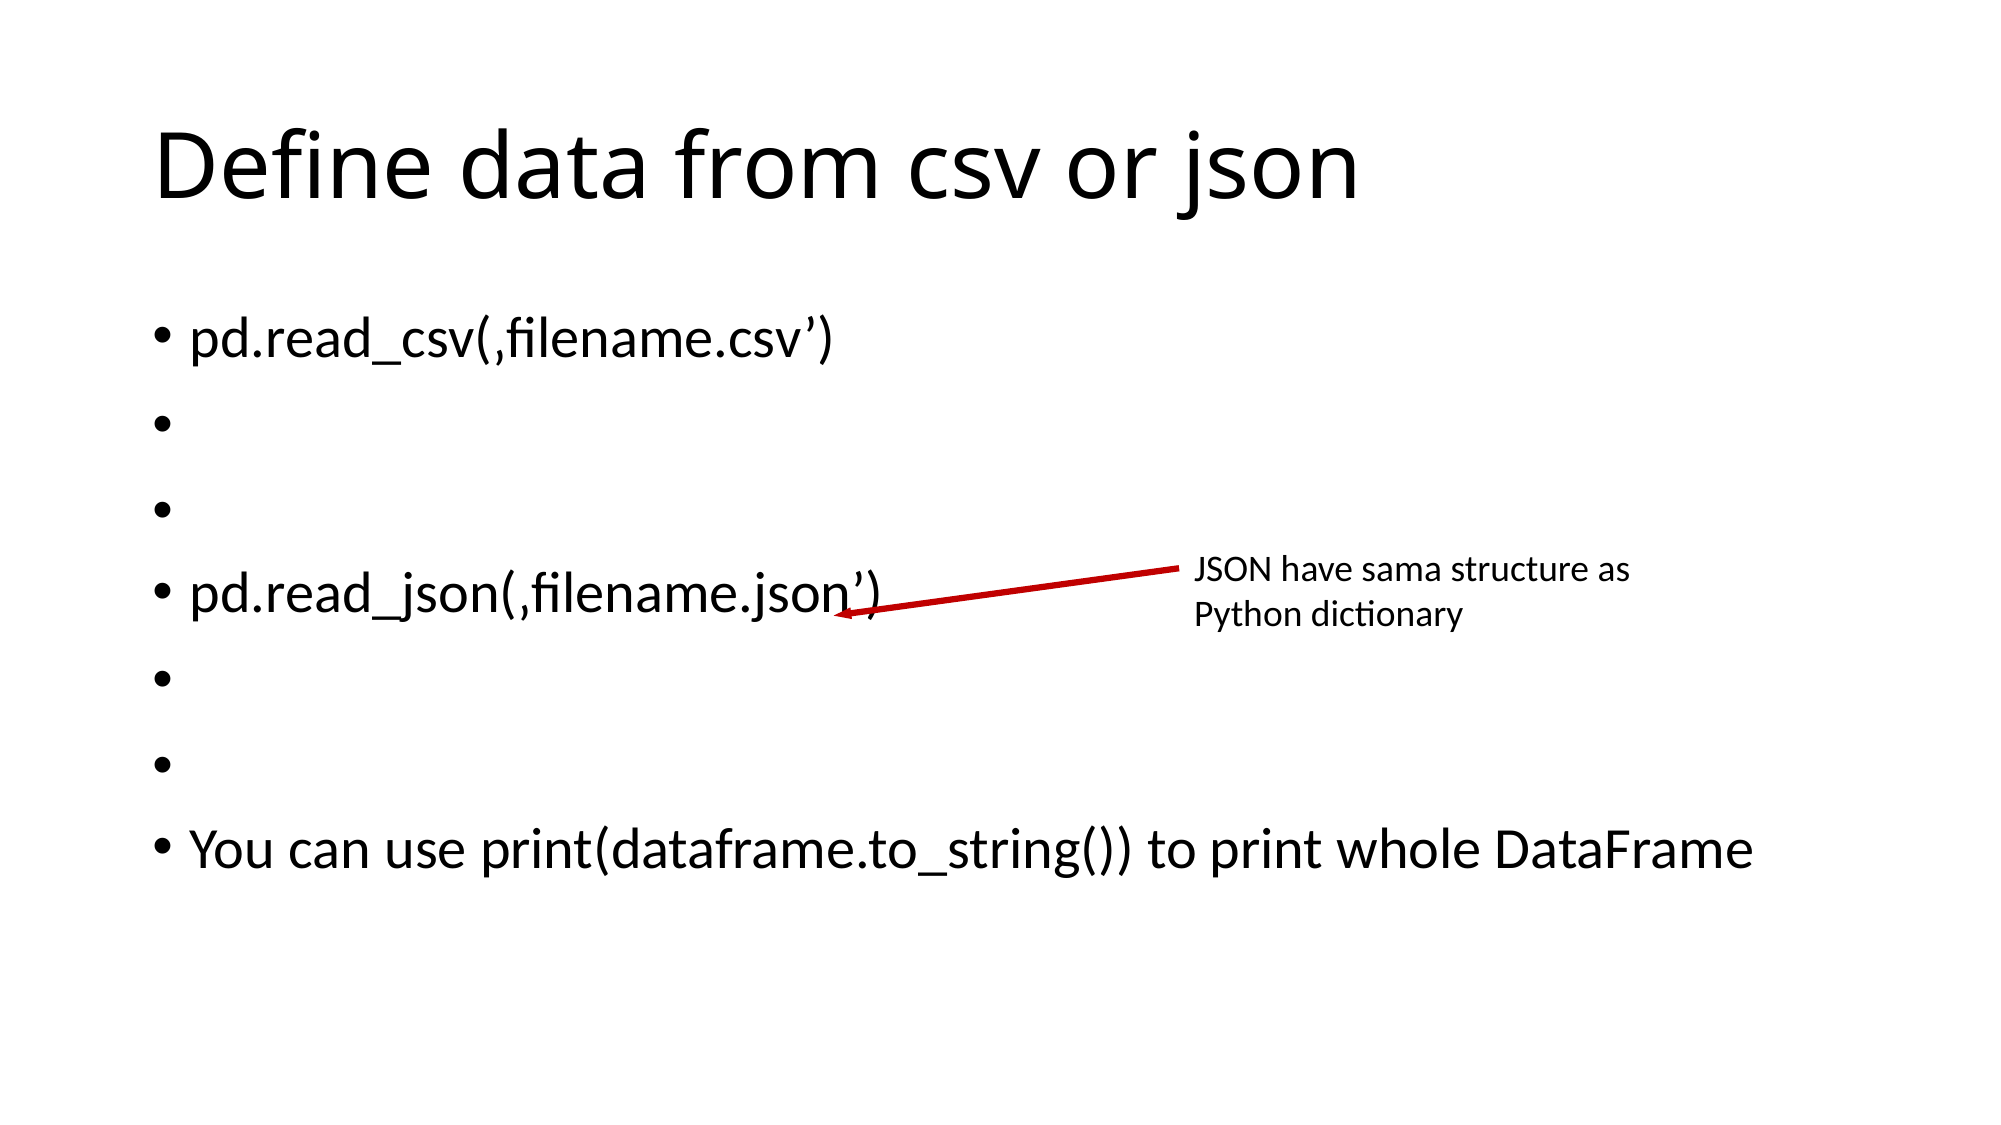

# Define data from csv or json
pd.read_csv(‚filename.csv’)
pd.read_json(‚filename.json’)
You can use print(dataframe.to_string()) to print whole DataFrame
JSON have sama structure as Python dictionary